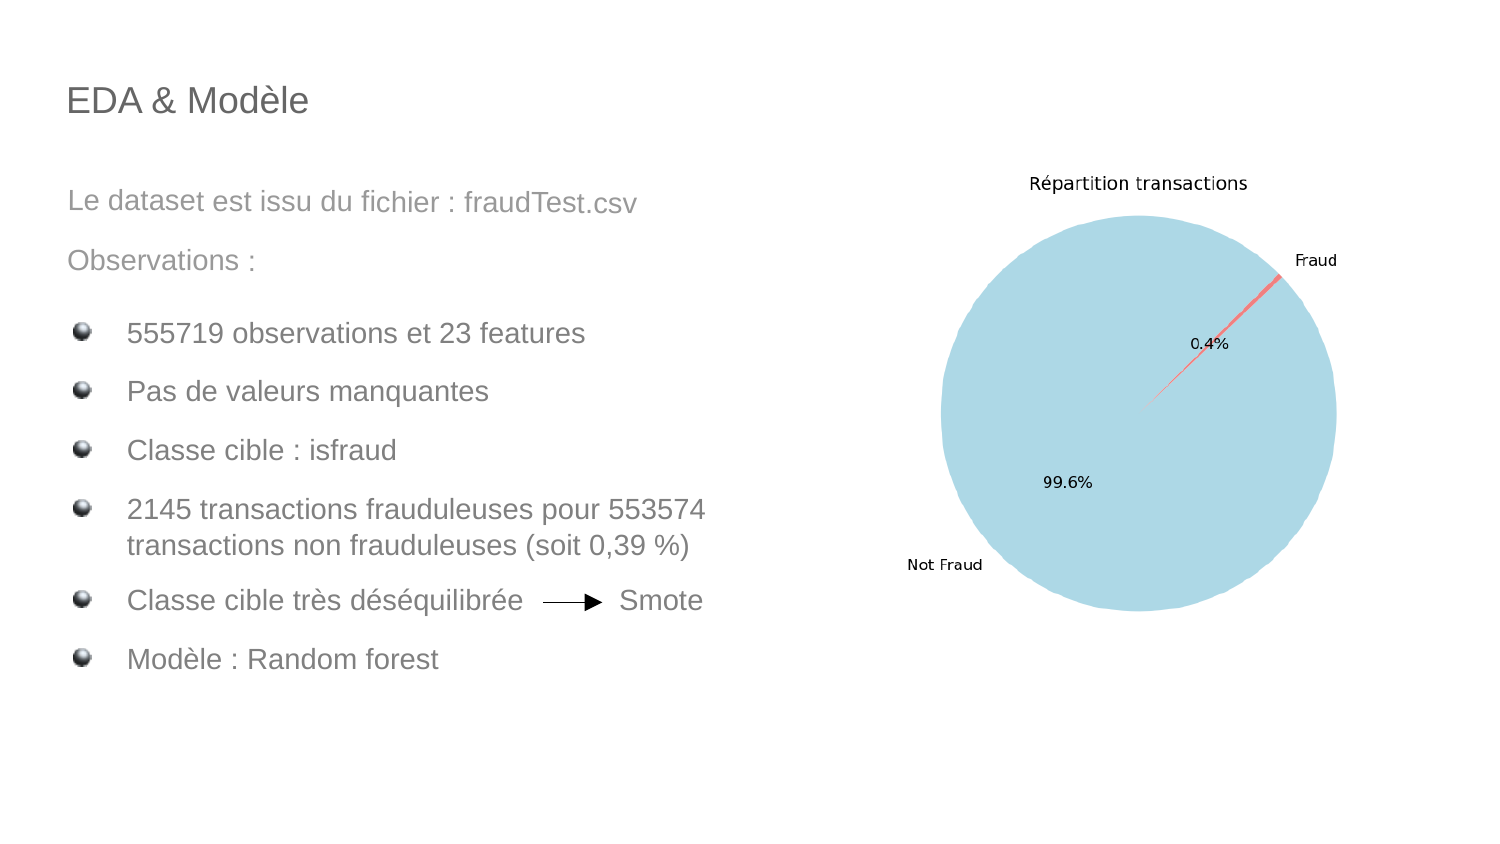

# EDA & Modèle
Le dataset est issu du fichier : fraudTest.csv
Observations :
555719 observations et 23 features
Pas de valeurs manquantes
Classe cible : isfraud
2145 transactions frauduleuses pour 553574 transactions non frauduleuses (soit 0,39 %)
Classe cible très déséquilibrée 	 Smote
Modèle : Random forest